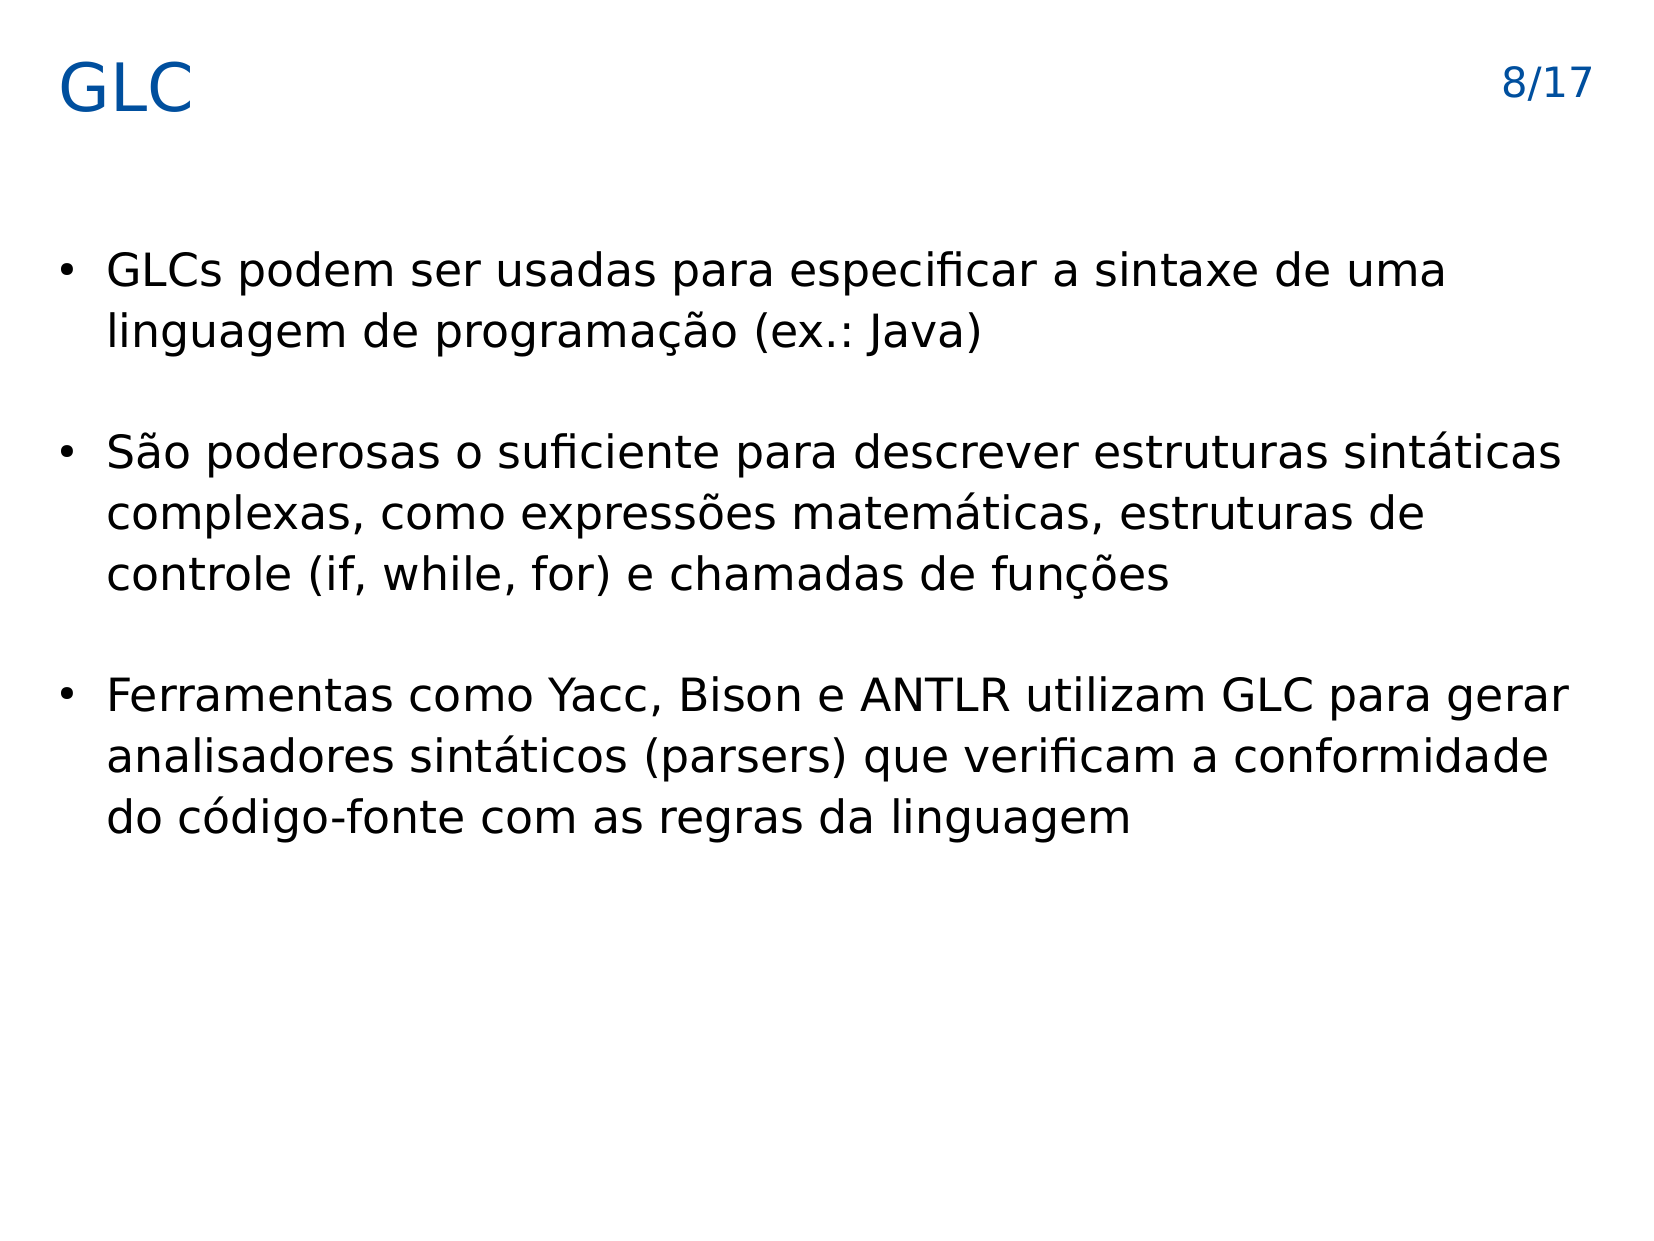

# GLC
8
GLCs podem ser usadas para especificar a sintaxe de uma linguagem de programação (ex.: Java)
São poderosas o suficiente para descrever estruturas sintáticas complexas, como expressões matemáticas, estruturas de controle (if, while, for) e chamadas de funções
Ferramentas como Yacc, Bison e ANTLR utilizam GLC para gerar analisadores sintáticos (parsers) que verificam a conformidade do código-fonte com as regras da linguagem